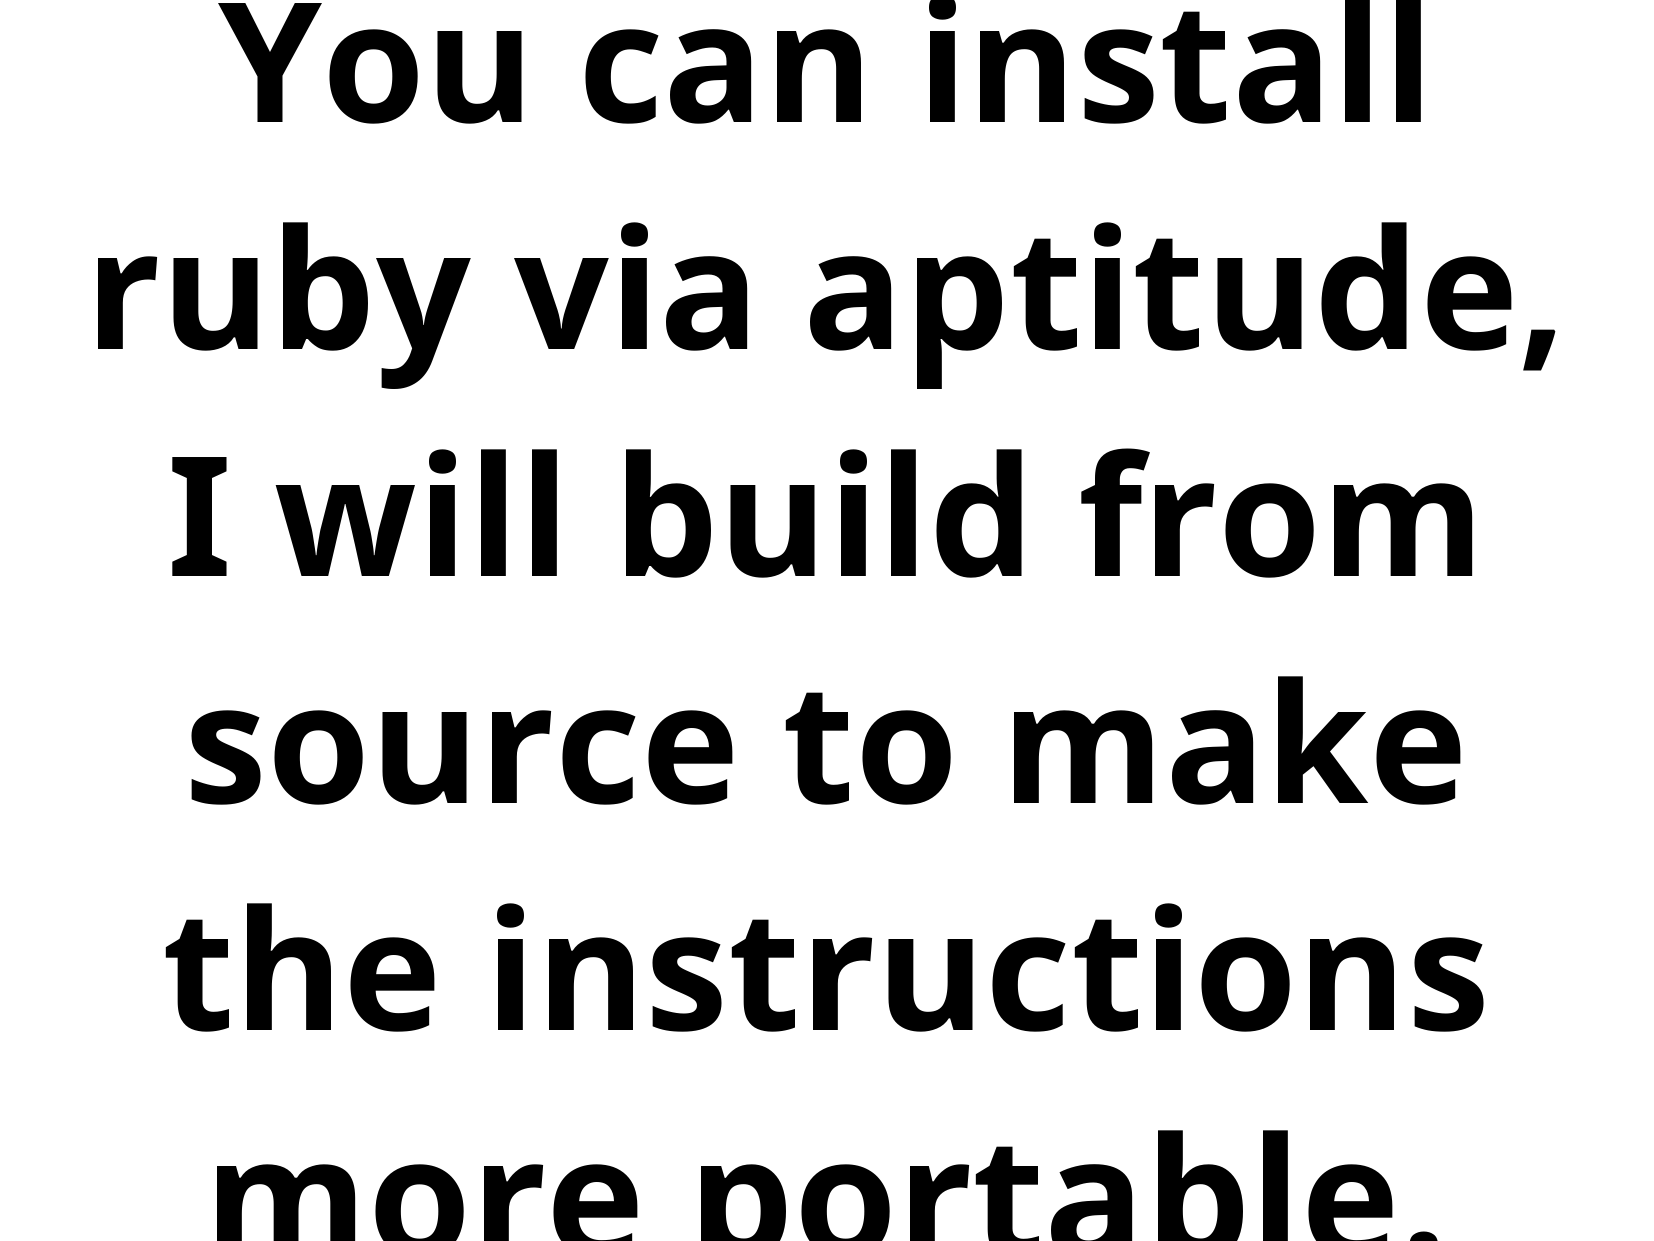

# You can install ruby via aptitude, I will build from source to make the instructions more portable.